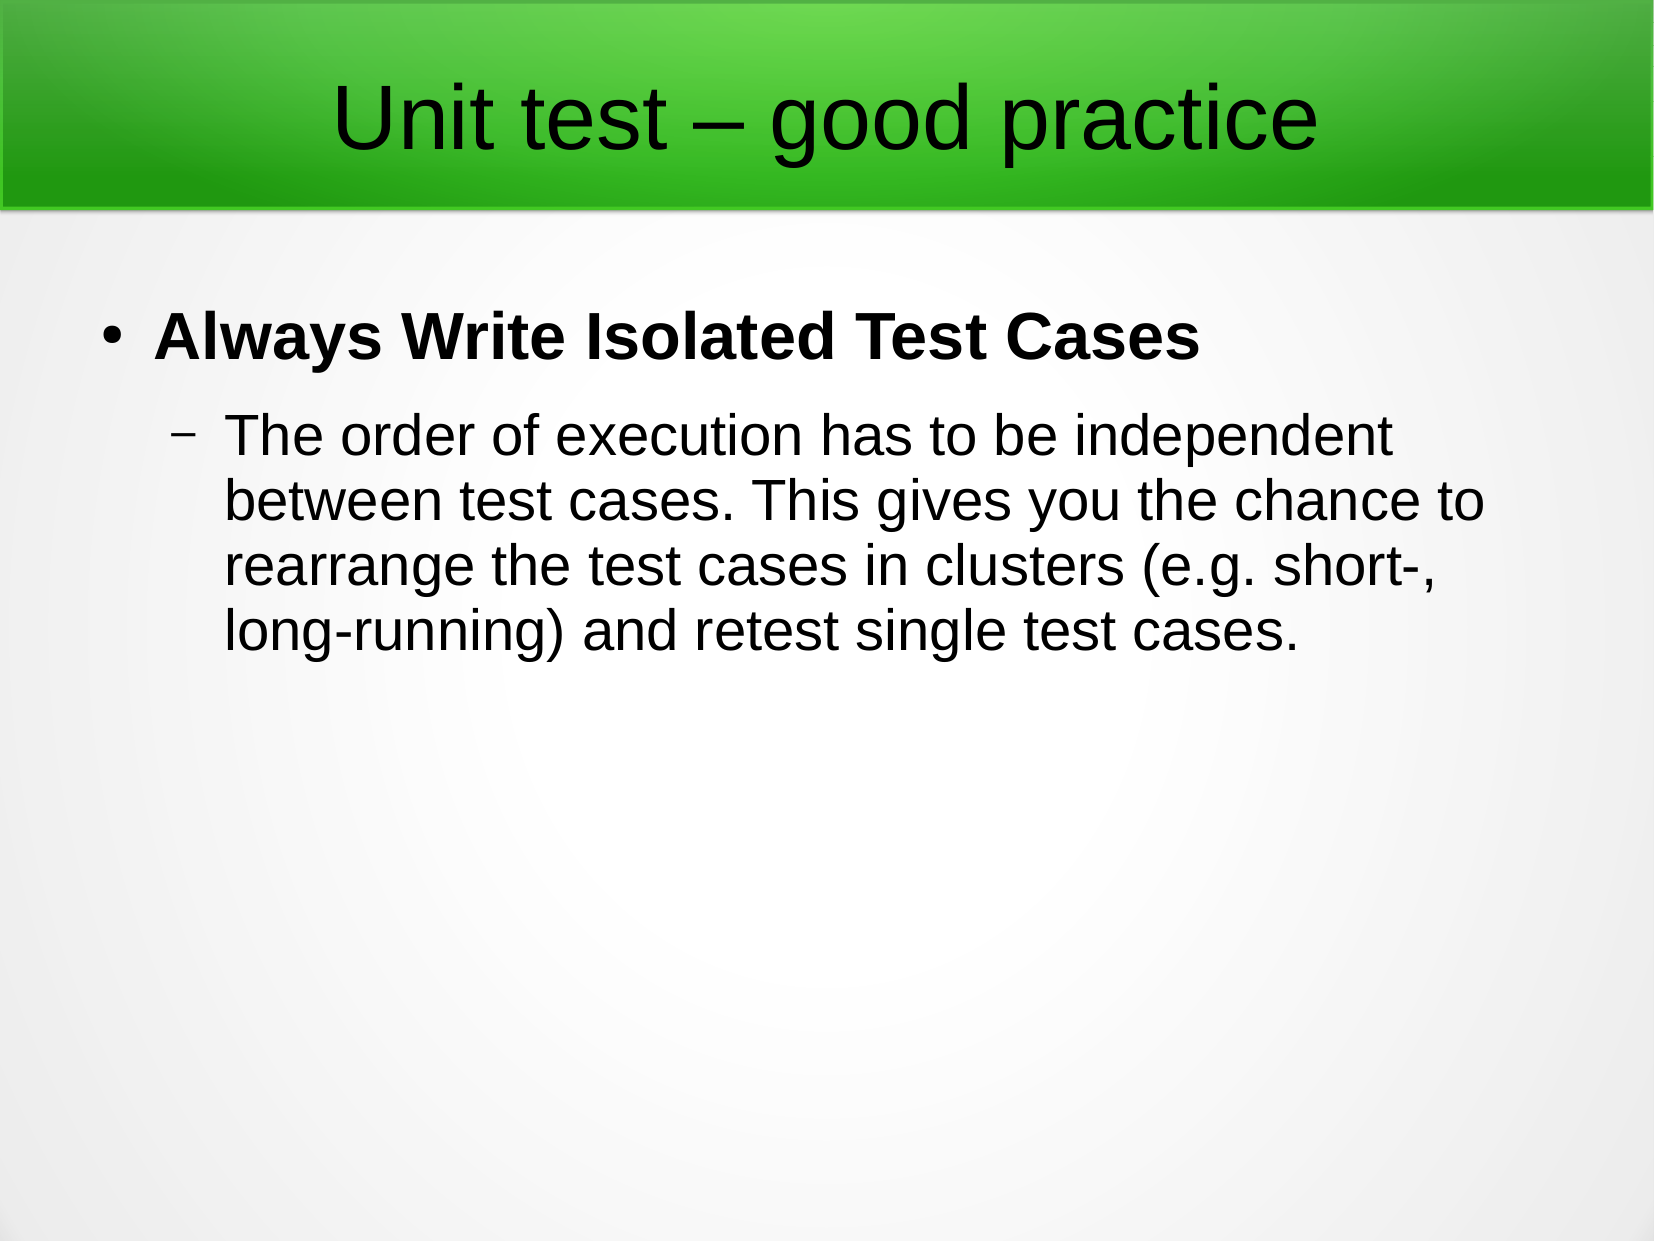

# Unit test – good practice
Always Write Isolated Test Cases
The order of execution has to be independent between test cases. This gives you the chance to rearrange the test cases in clusters (e.g. short-, long-running) and retest single test cases.